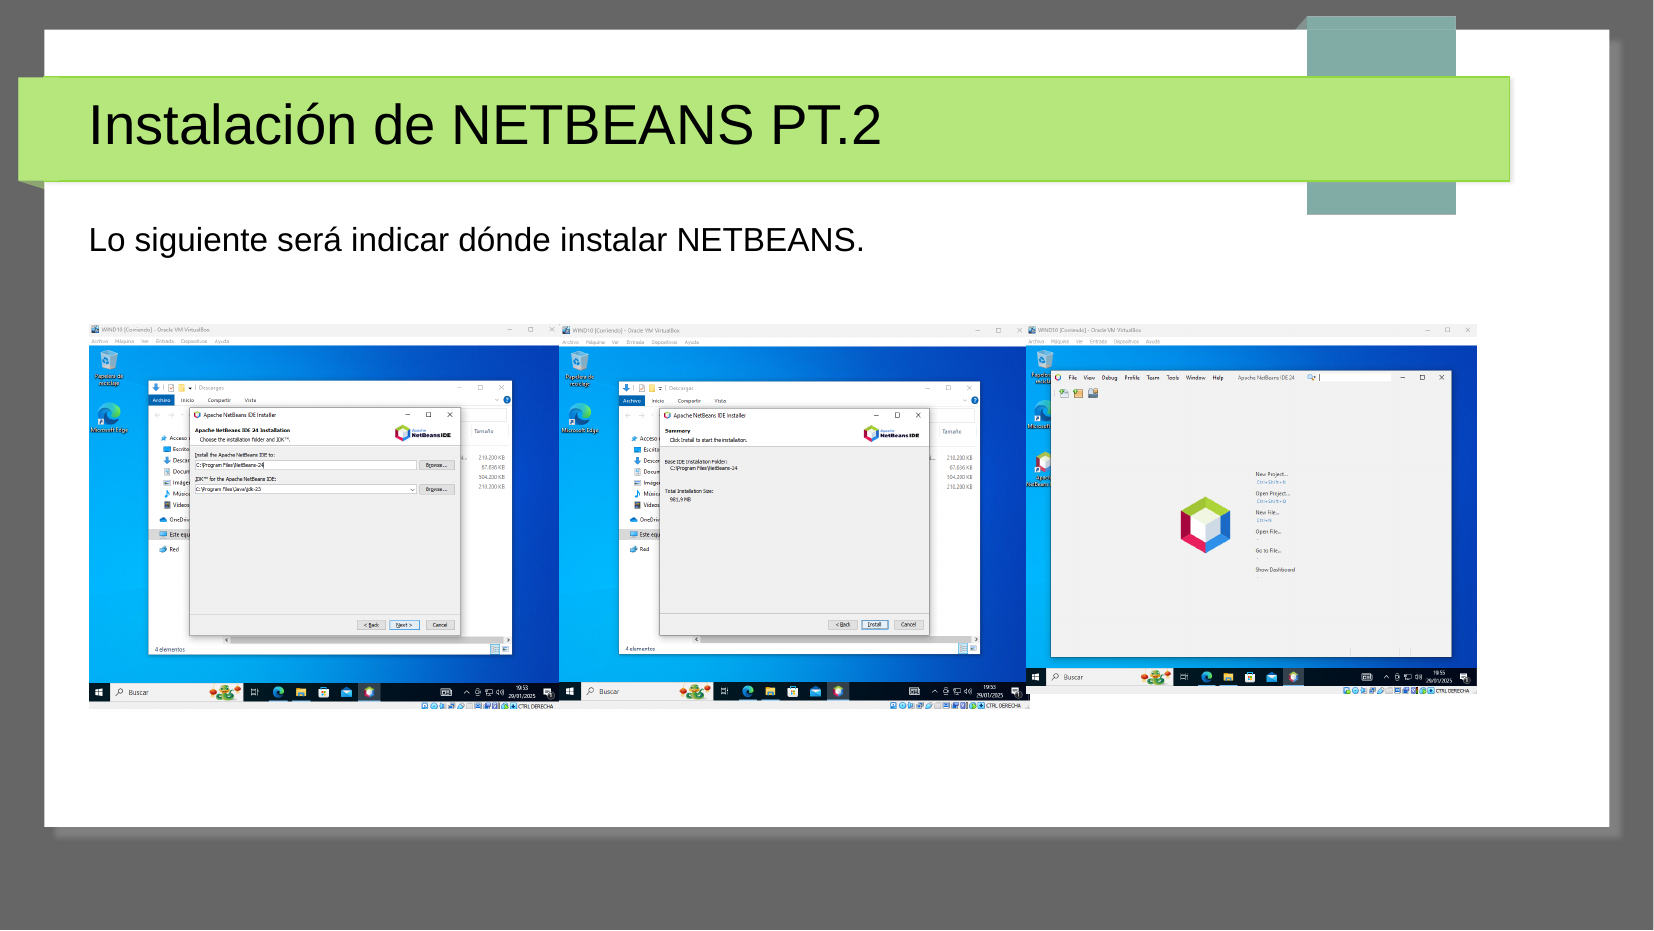

# Instalación de NETBEANS PT.2
Lo siguiente será indicar dónde instalar NETBEANS.